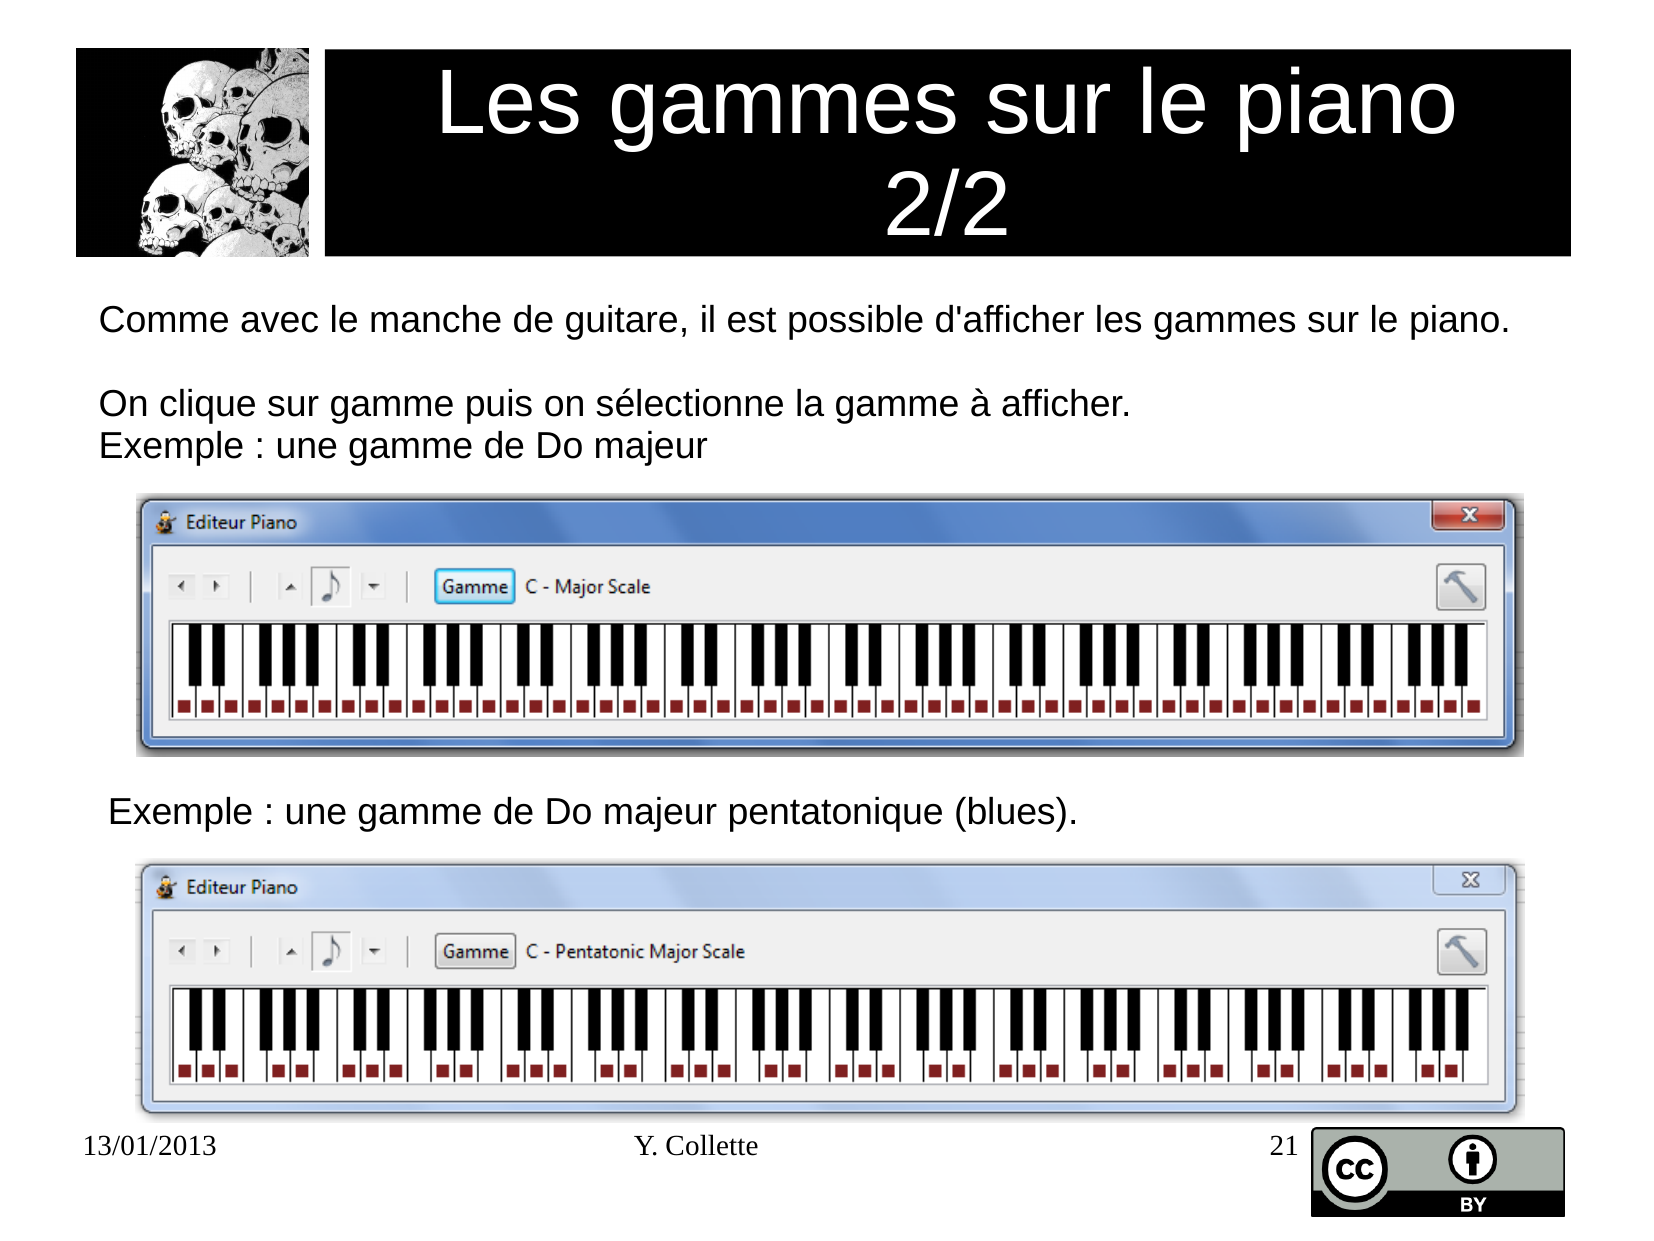

# Les gammes sur le piano 2/2
Comme avec le manche de guitare, il est possible d'afficher les gammes sur le piano.
On clique sur gamme puis on sélectionne la gamme à afficher.
Exemple : une gamme de Do majeur
Exemple : une gamme de Do majeur pentatonique (blues).
Y. Collette
21